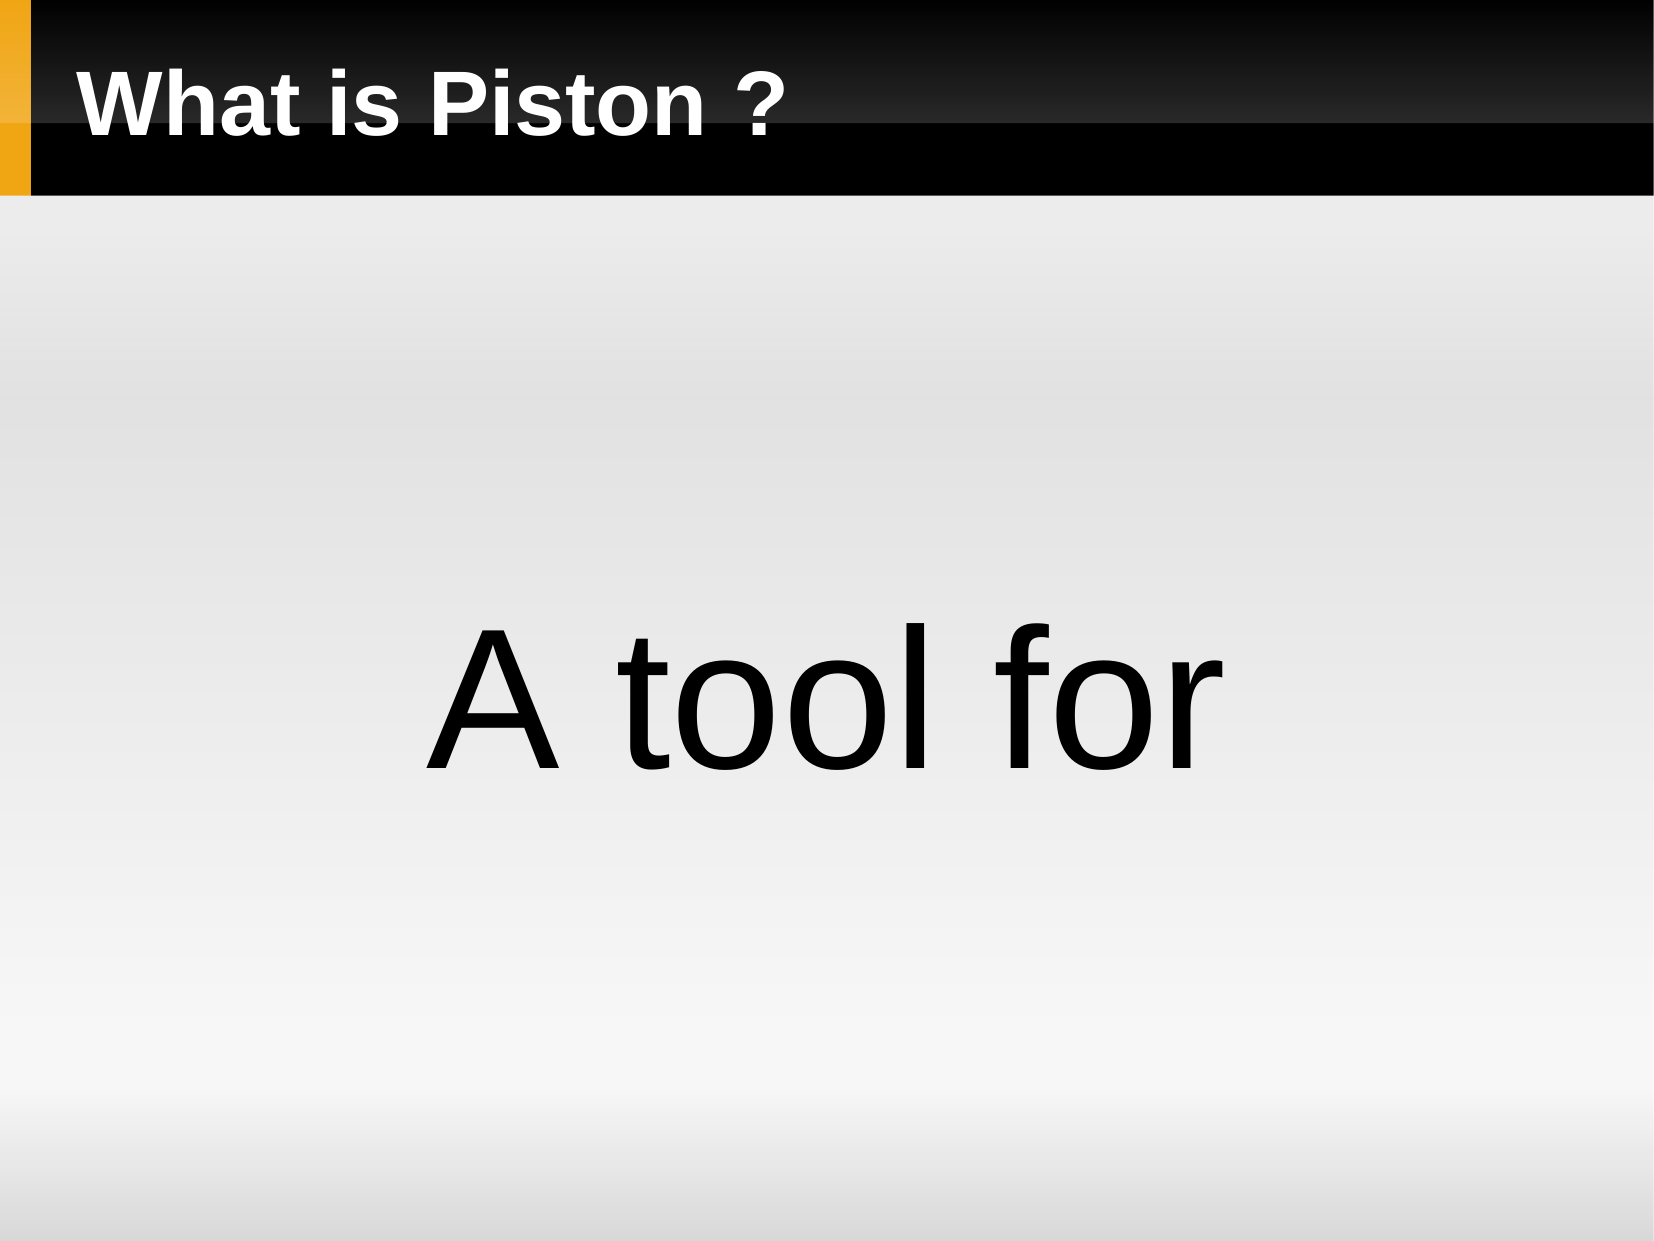

# What is Piston ?
A tool for